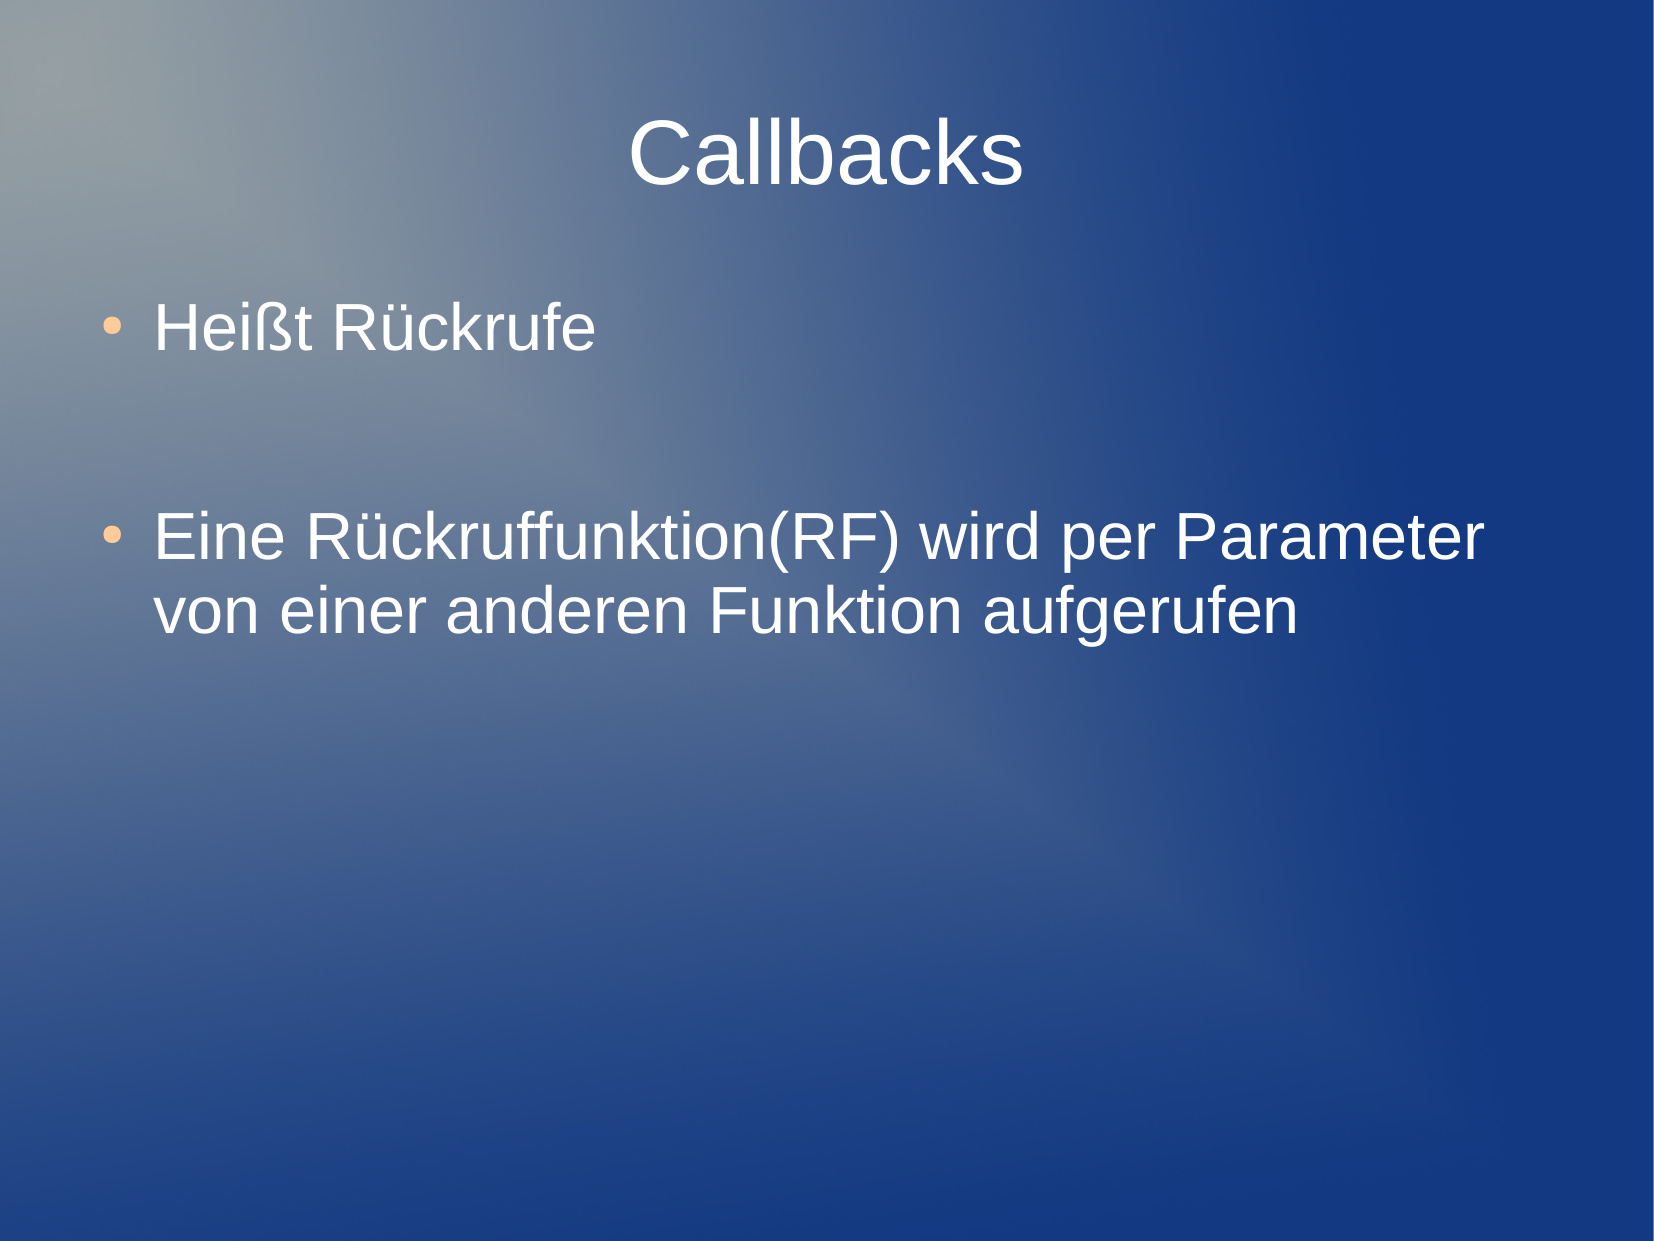

# Callbacks
Heißt Rückrufe
Eine Rückruffunktion(RF) wird per Parameter von einer anderen Funktion aufgerufen